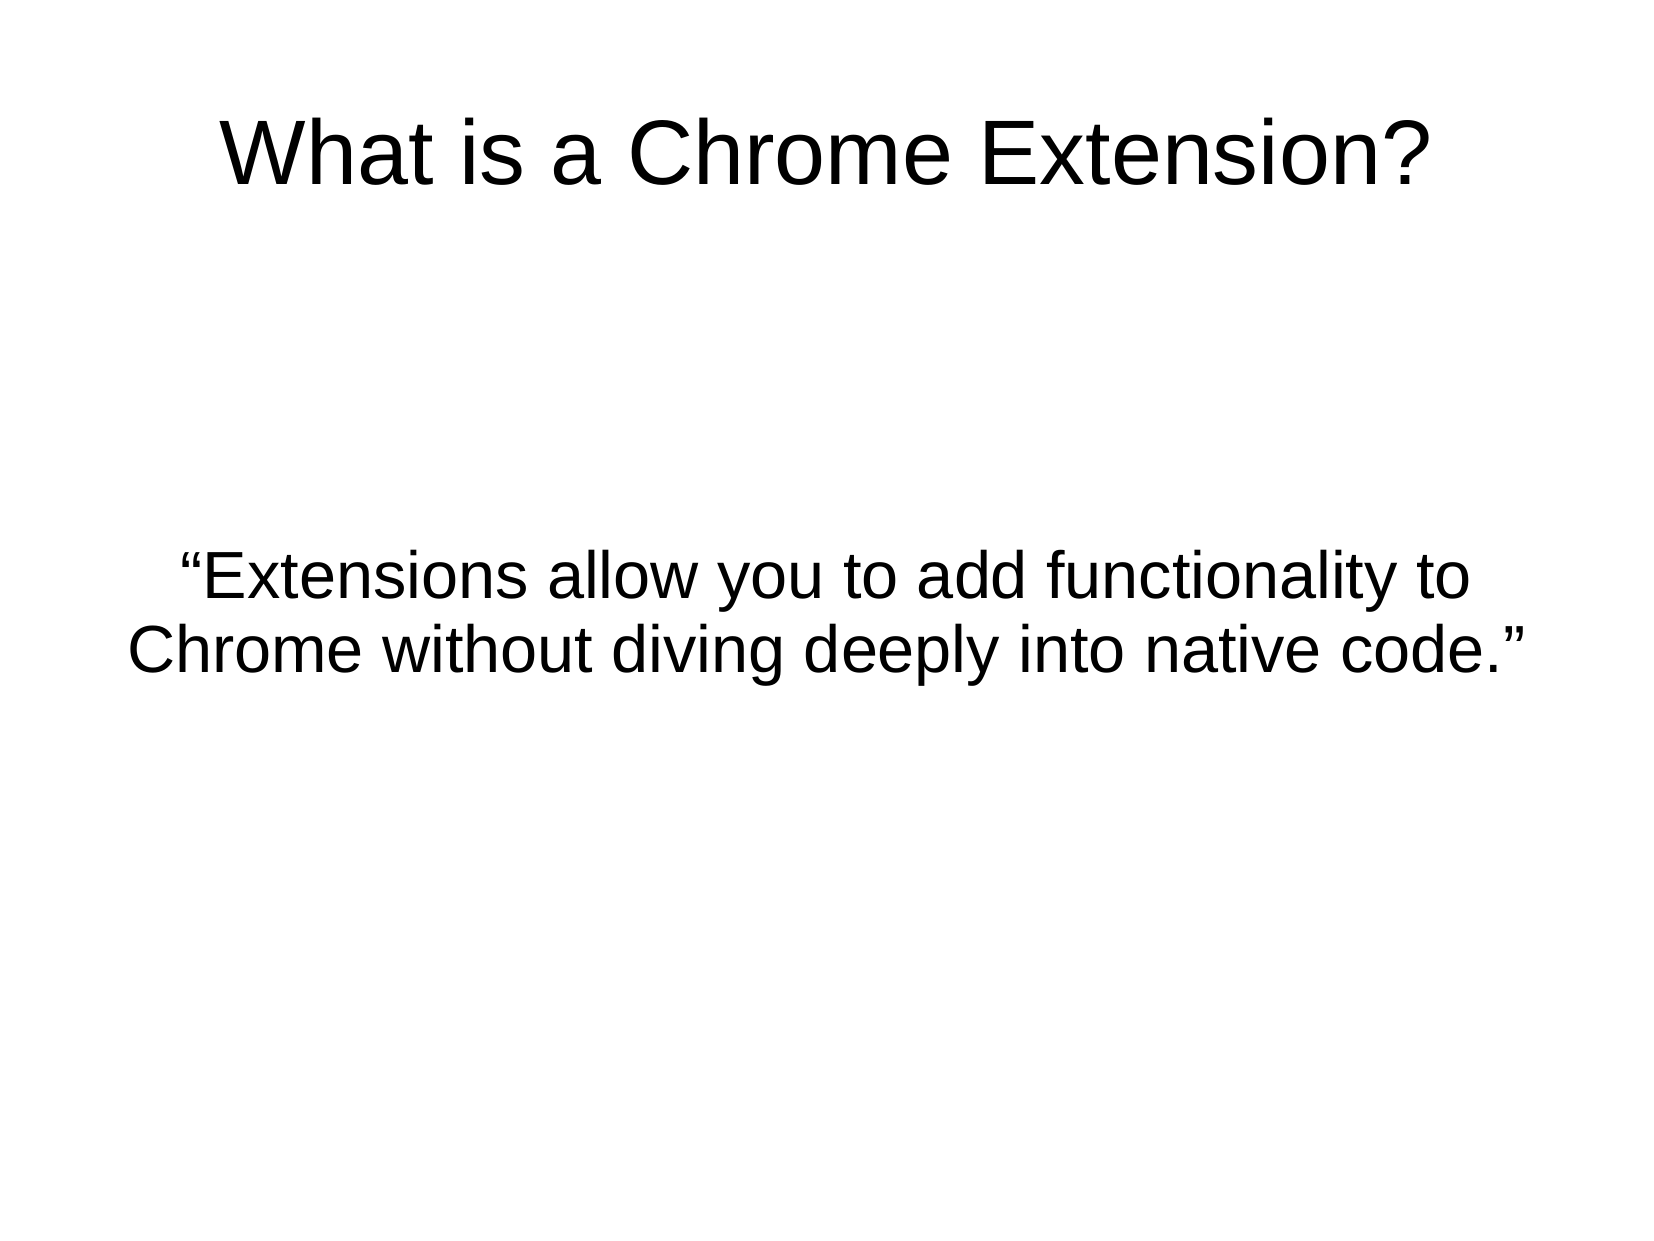

# What is a Chrome Extension?
“Extensions allow you to add functionality to Chrome without diving deeply into native code.”